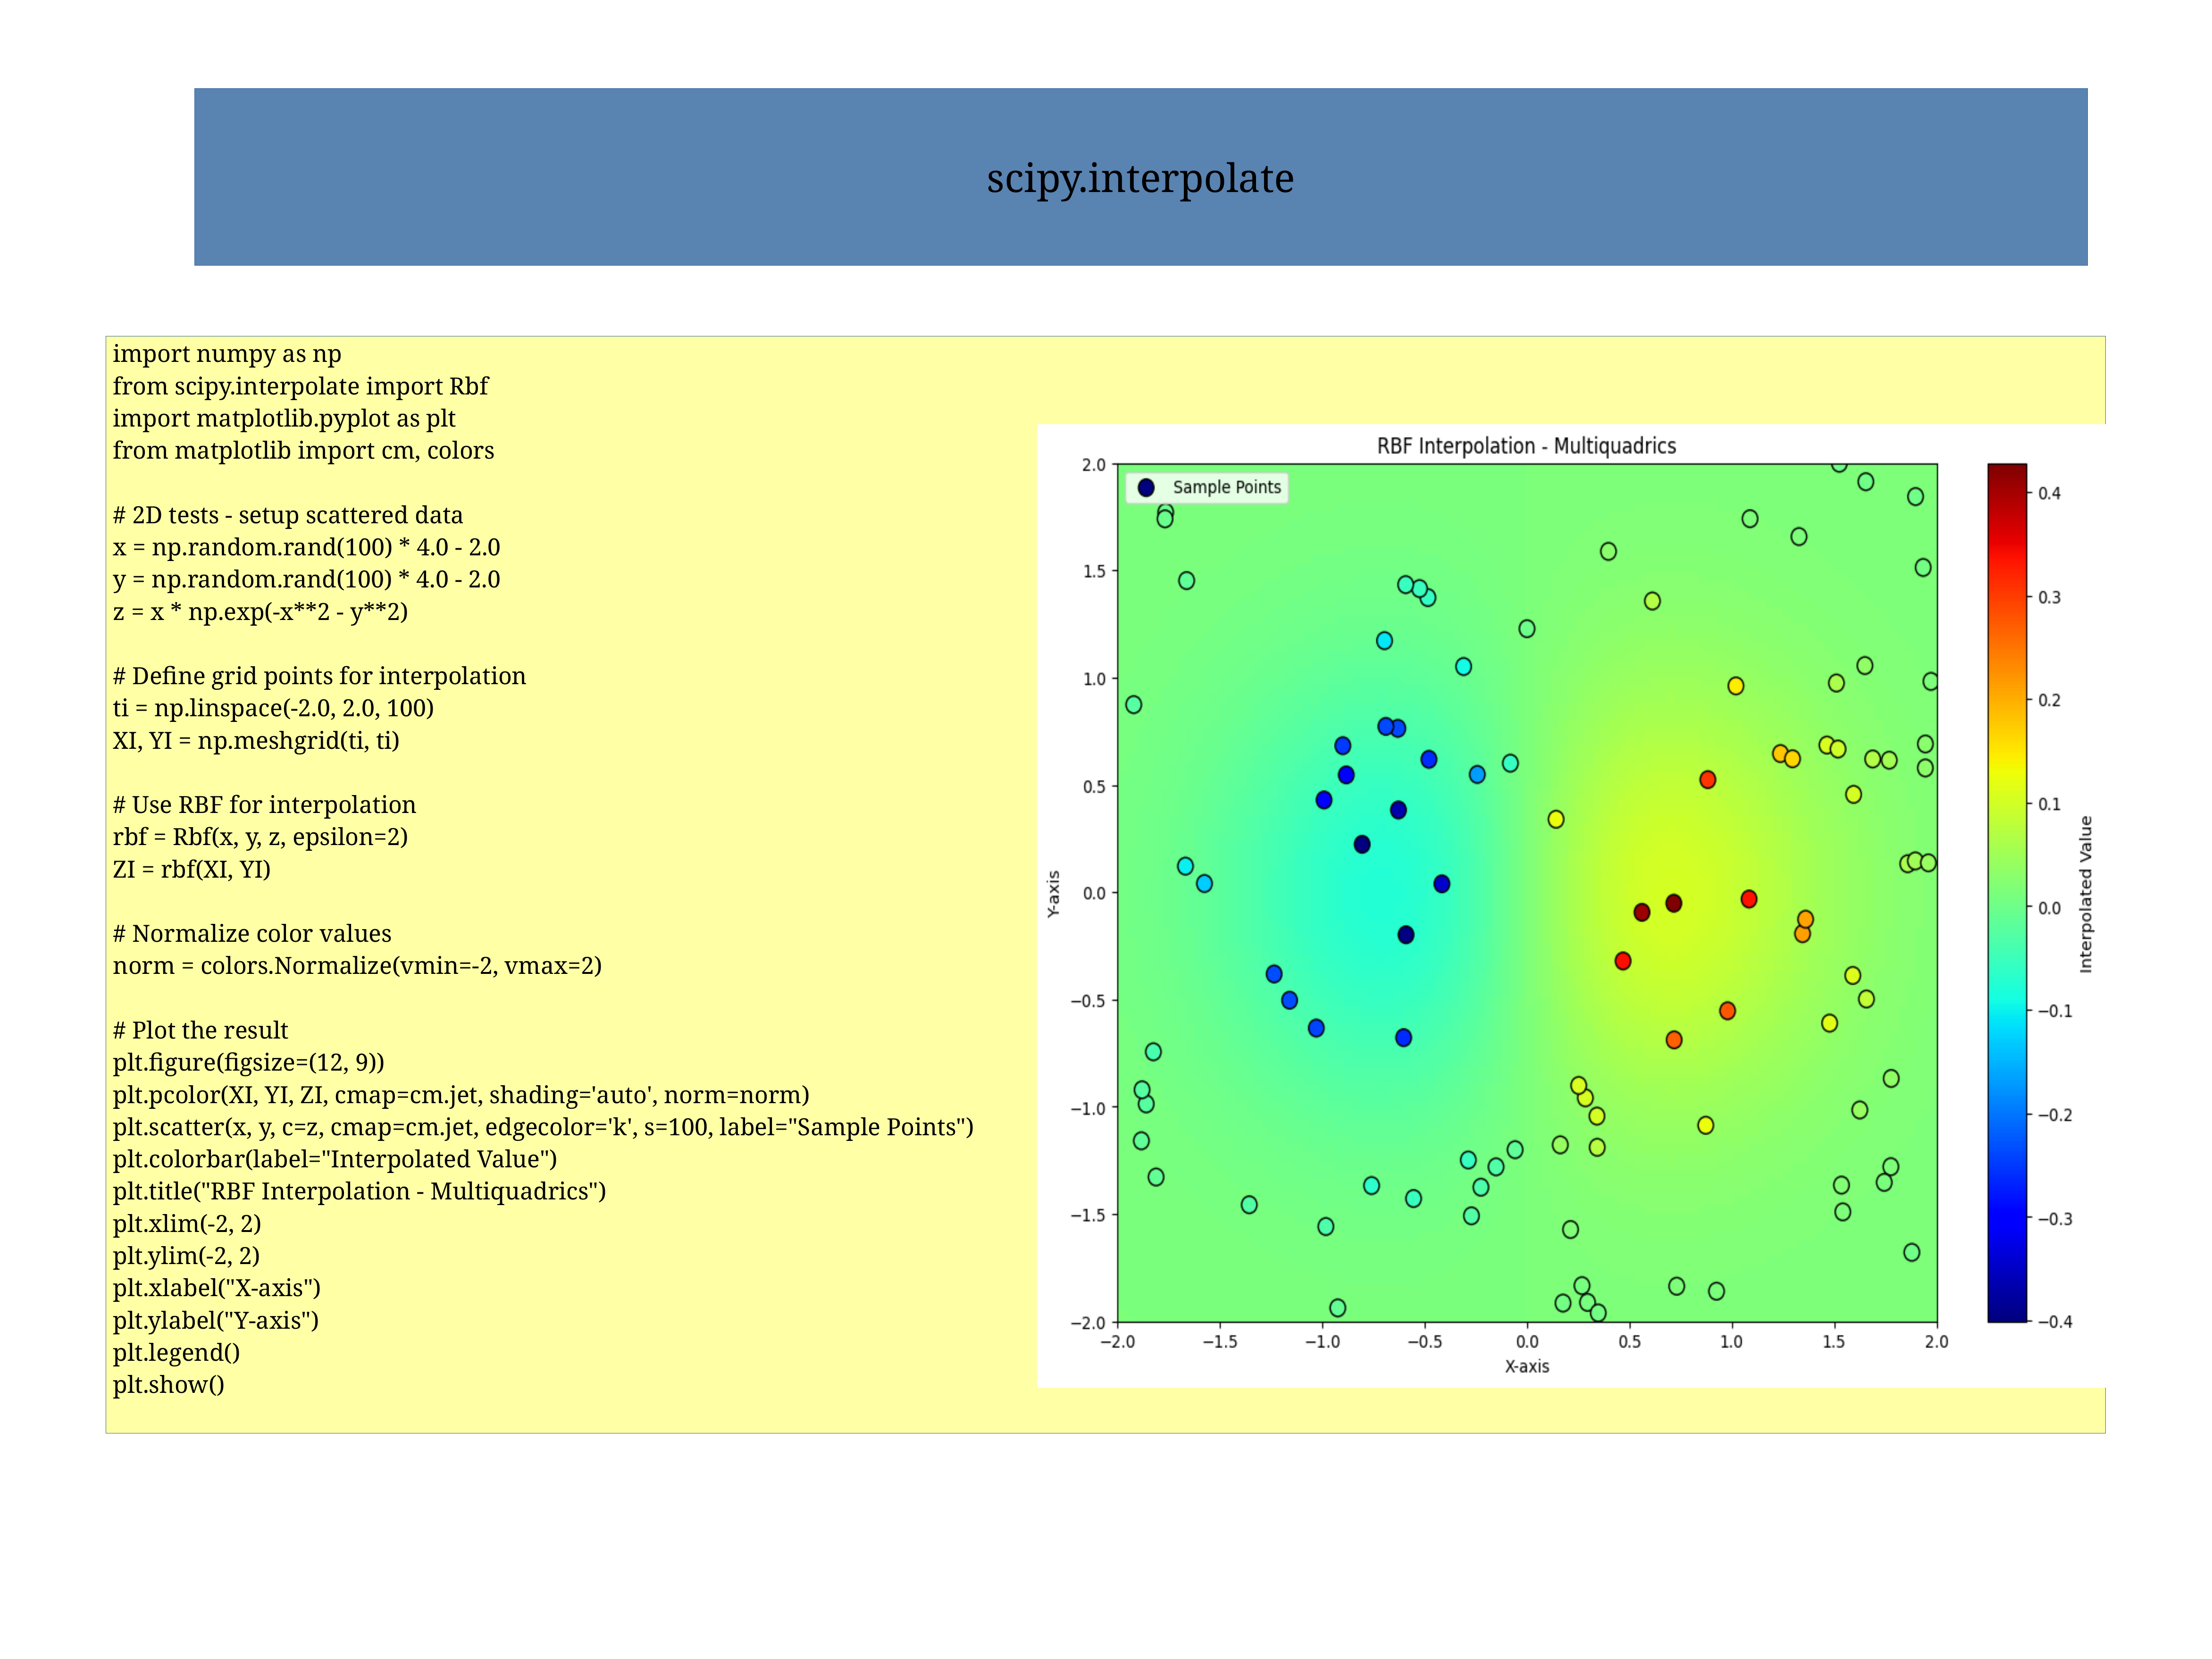

scipy.interpolate
import numpy as np
from scipy.interpolate import Rbf
import matplotlib.pyplot as plt
from matplotlib import cm, colors
# 2D tests - setup scattered data
x = np.random.rand(100) * 4.0 - 2.0
y = np.random.rand(100) * 4.0 - 2.0
z = x * np.exp(-x**2 - y**2)
# Define grid points for interpolation
ti = np.linspace(-2.0, 2.0, 100)
XI, YI = np.meshgrid(ti, ti)
# Use RBF for interpolation
rbf = Rbf(x, y, z, epsilon=2)
ZI = rbf(XI, YI)
# Normalize color values
norm = colors.Normalize(vmin=-2, vmax=2)
# Plot the result
plt.figure(figsize=(12, 9))
plt.pcolor(XI, YI, ZI, cmap=cm.jet, shading='auto', norm=norm)
plt.scatter(x, y, c=z, cmap=cm.jet, edgecolor='k', s=100, label="Sample Points")
plt.colorbar(label="Interpolated Value")
plt.title("RBF Interpolation - Multiquadrics")
plt.xlim(-2, 2)
plt.ylim(-2, 2)
plt.xlabel("X-axis")
plt.ylabel("Y-axis")
plt.legend()
plt.show()